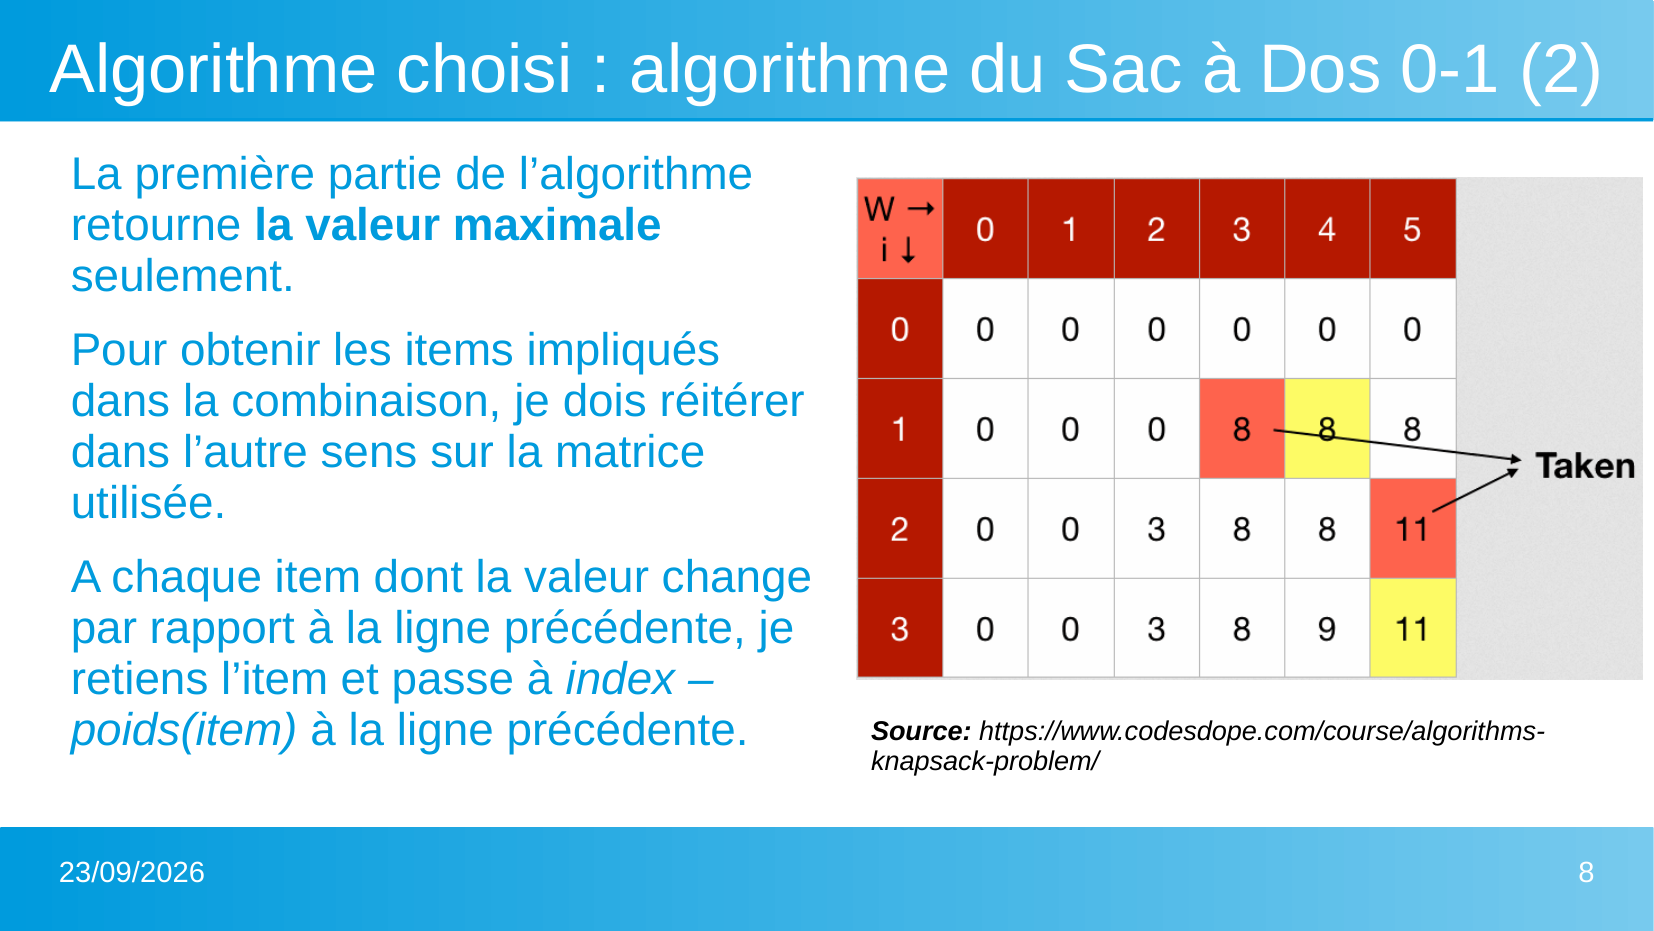

# Algorithme choisi : algorithme du Sac à Dos 0-1 (2)
La première partie de l’algorithme retourne la valeur maximale seulement.
Pour obtenir les items impliqués dans la combinaison, je dois réitérer dans l’autre sens sur la matrice utilisée.
A chaque item dont la valeur change par rapport à la ligne précédente, je retiens l’item et passe à index – poids(item) à la ligne précédente.
Source: https://www.codesdope.com/course/algorithms-knapsack-problem/
8